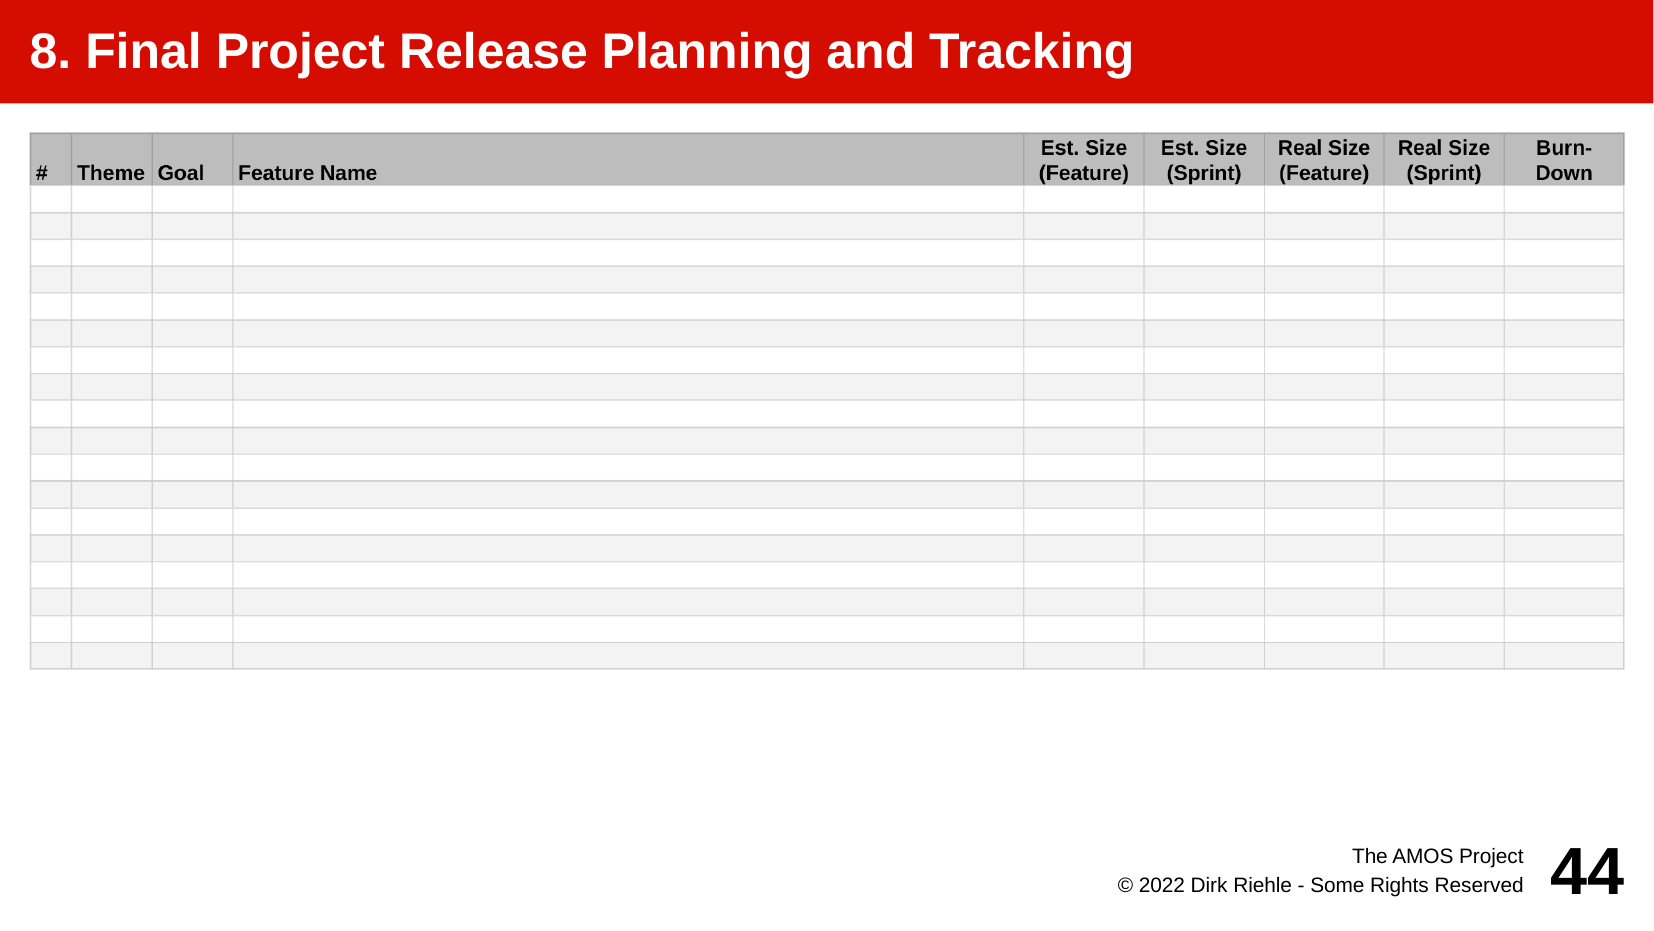

# 8. Final Project Release Planning and Tracking
The AMOS Project
44
© 2022 Dirk Riehle - Some Rights Reserved